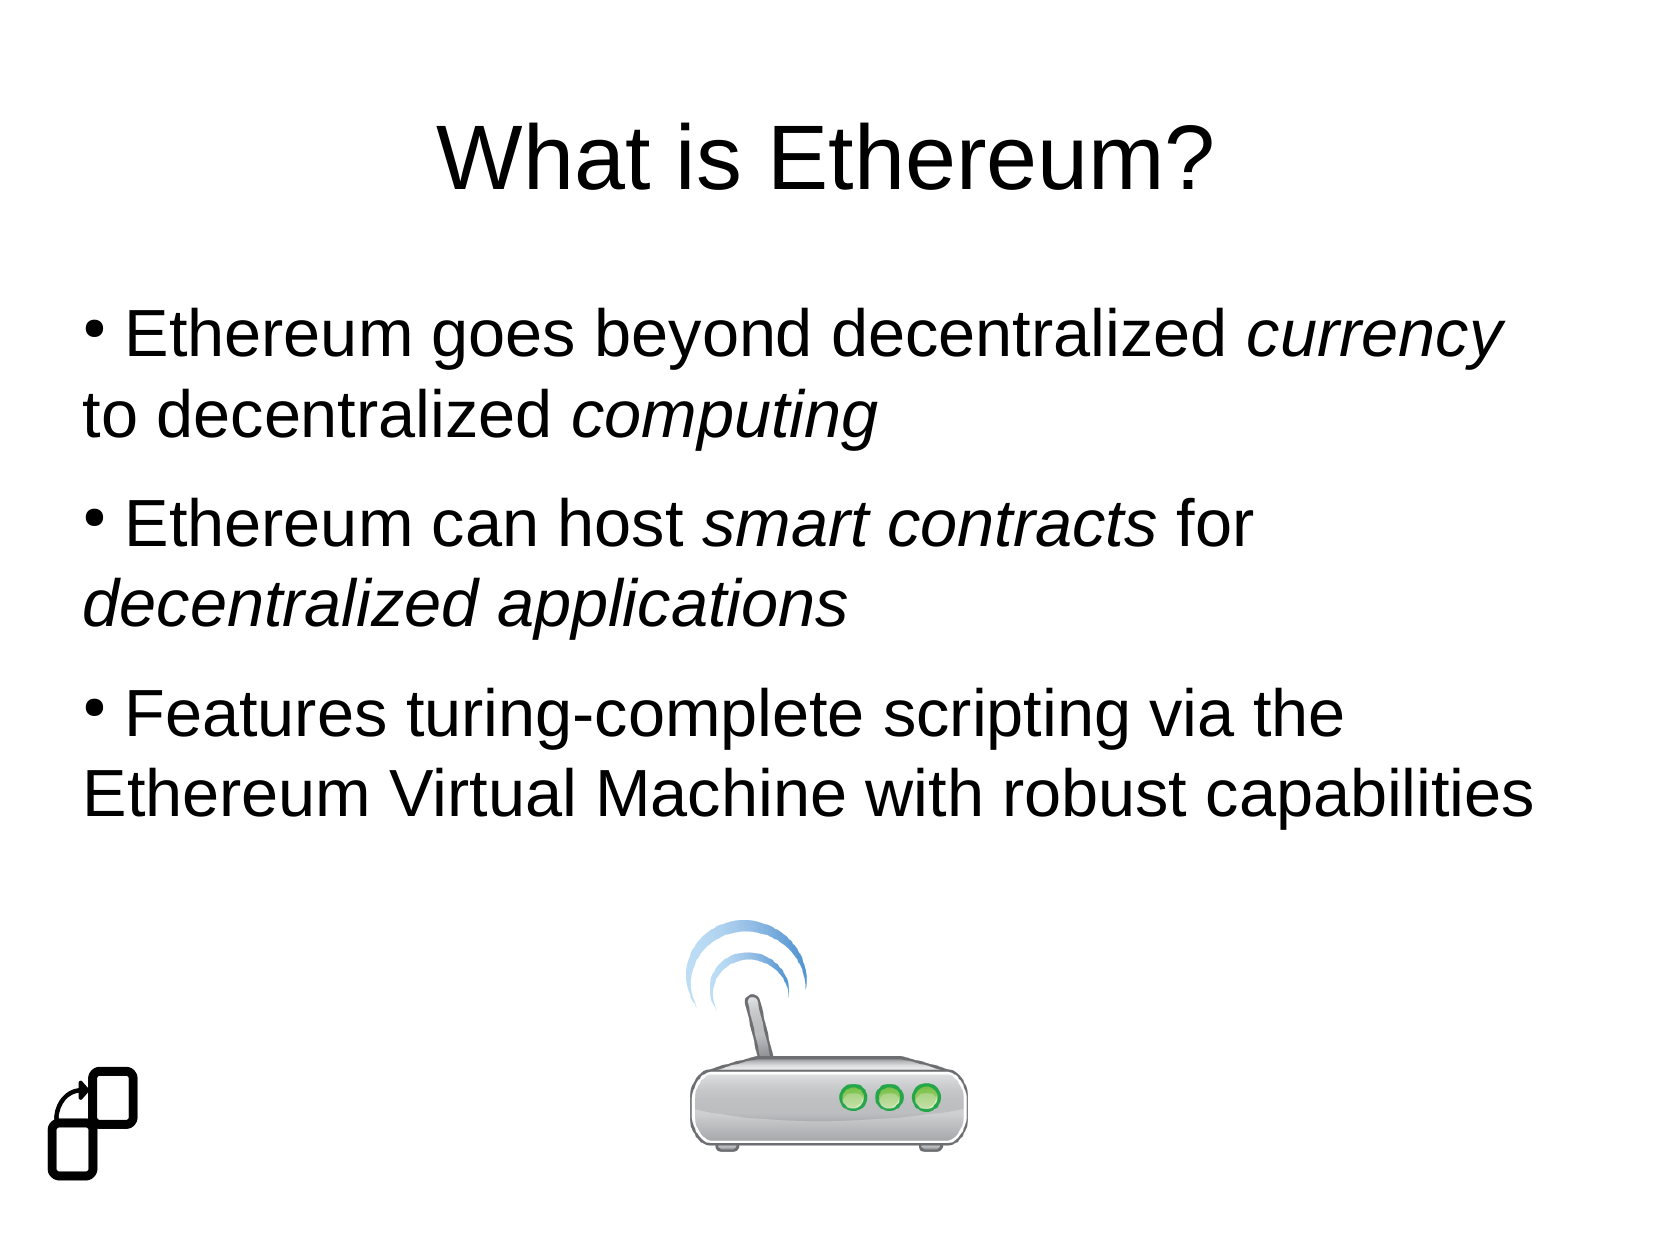

What is Ethereum?
# Ethereum goes beyond decentralized currency to decentralized computing
 Ethereum can host smart contracts for decentralized applications
 Features turing-complete scripting via the Ethereum Virtual Machine with robust capabilities